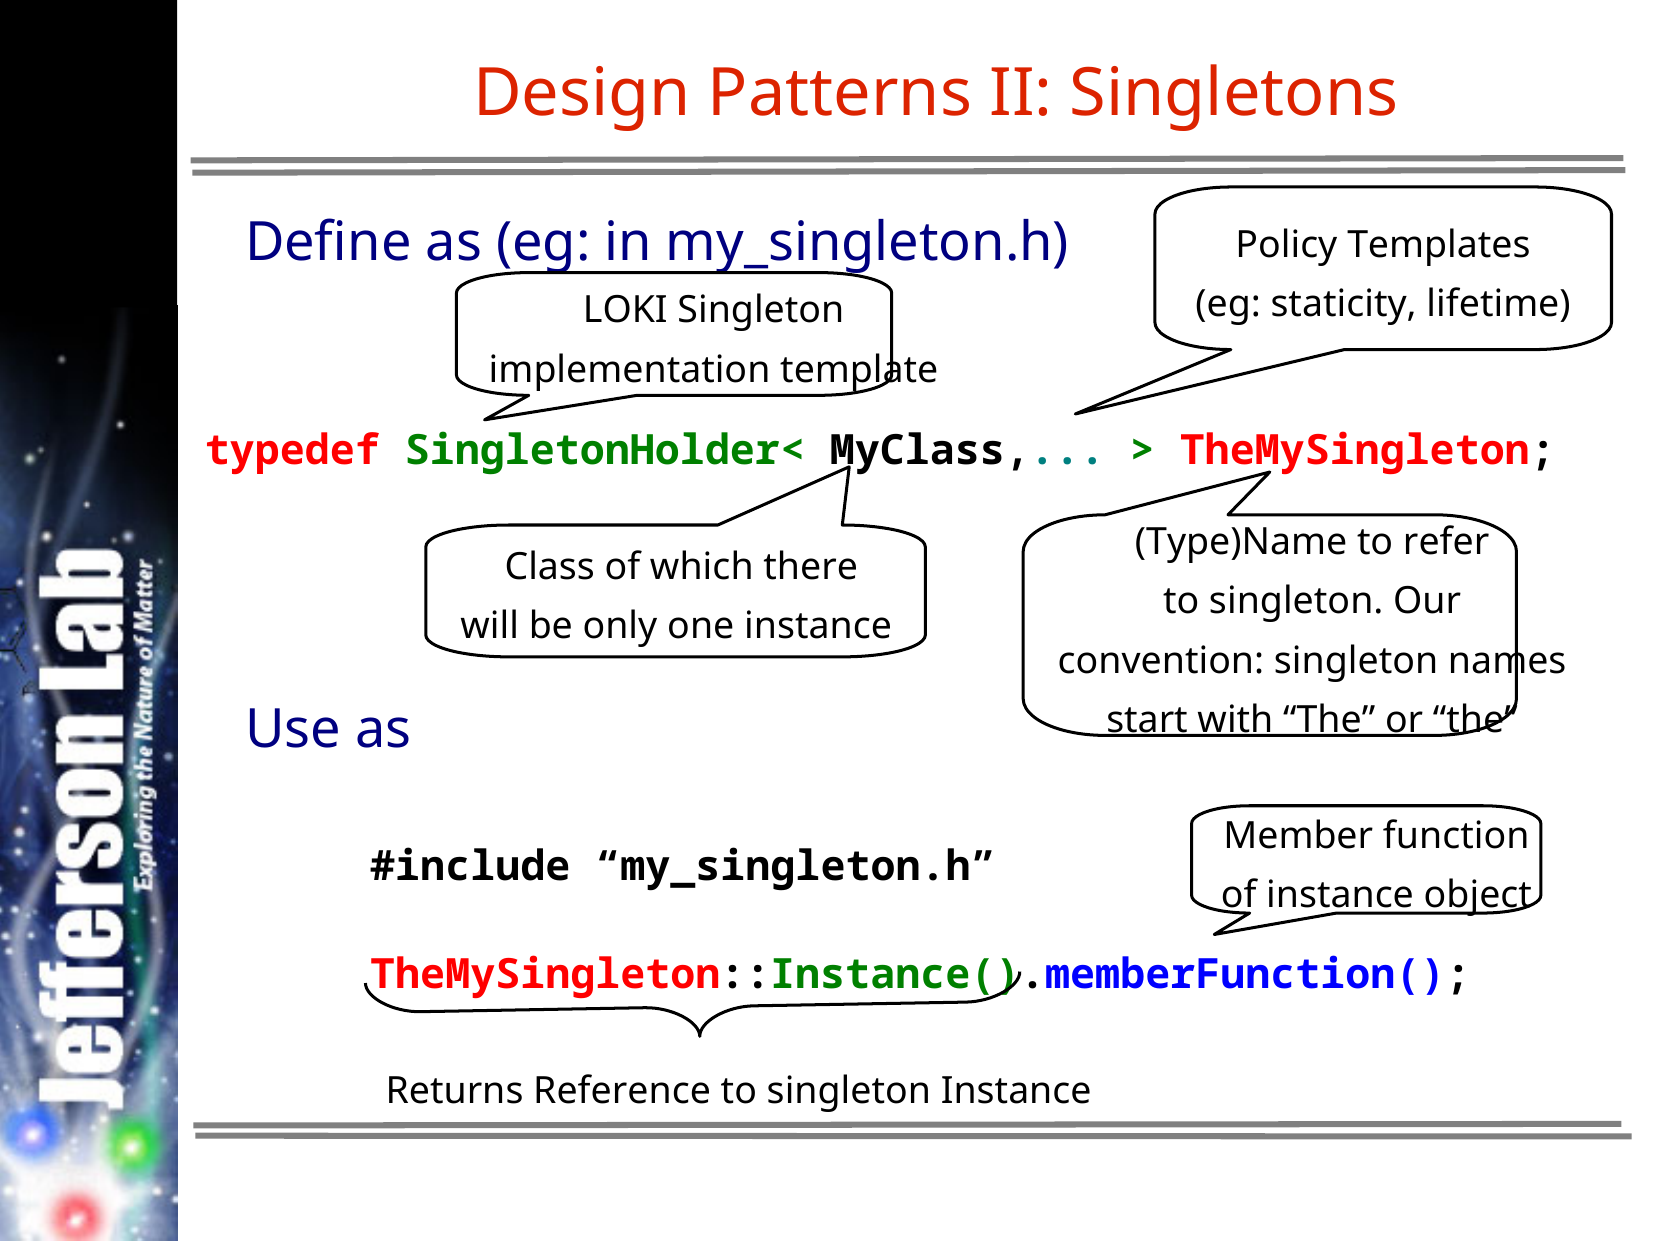

# Design Patterns II: Singletons
Policy Templates
(eg: staticity, lifetime)
Define as (eg: in my_singleton.h)
LOKI Singleton
implementation template
typedef SingletonHolder< MyClass,... > TheMySingleton;
(Type)Name to refer
to singleton. Our
convention: singleton names
start with “The” or “the”
Class of which there
will be only one instance
Use as
Member function
of instance object
#include “my_singleton.h”
TheMySingleton::Instance().memberFunction();
Returns Reference to singleton Instance